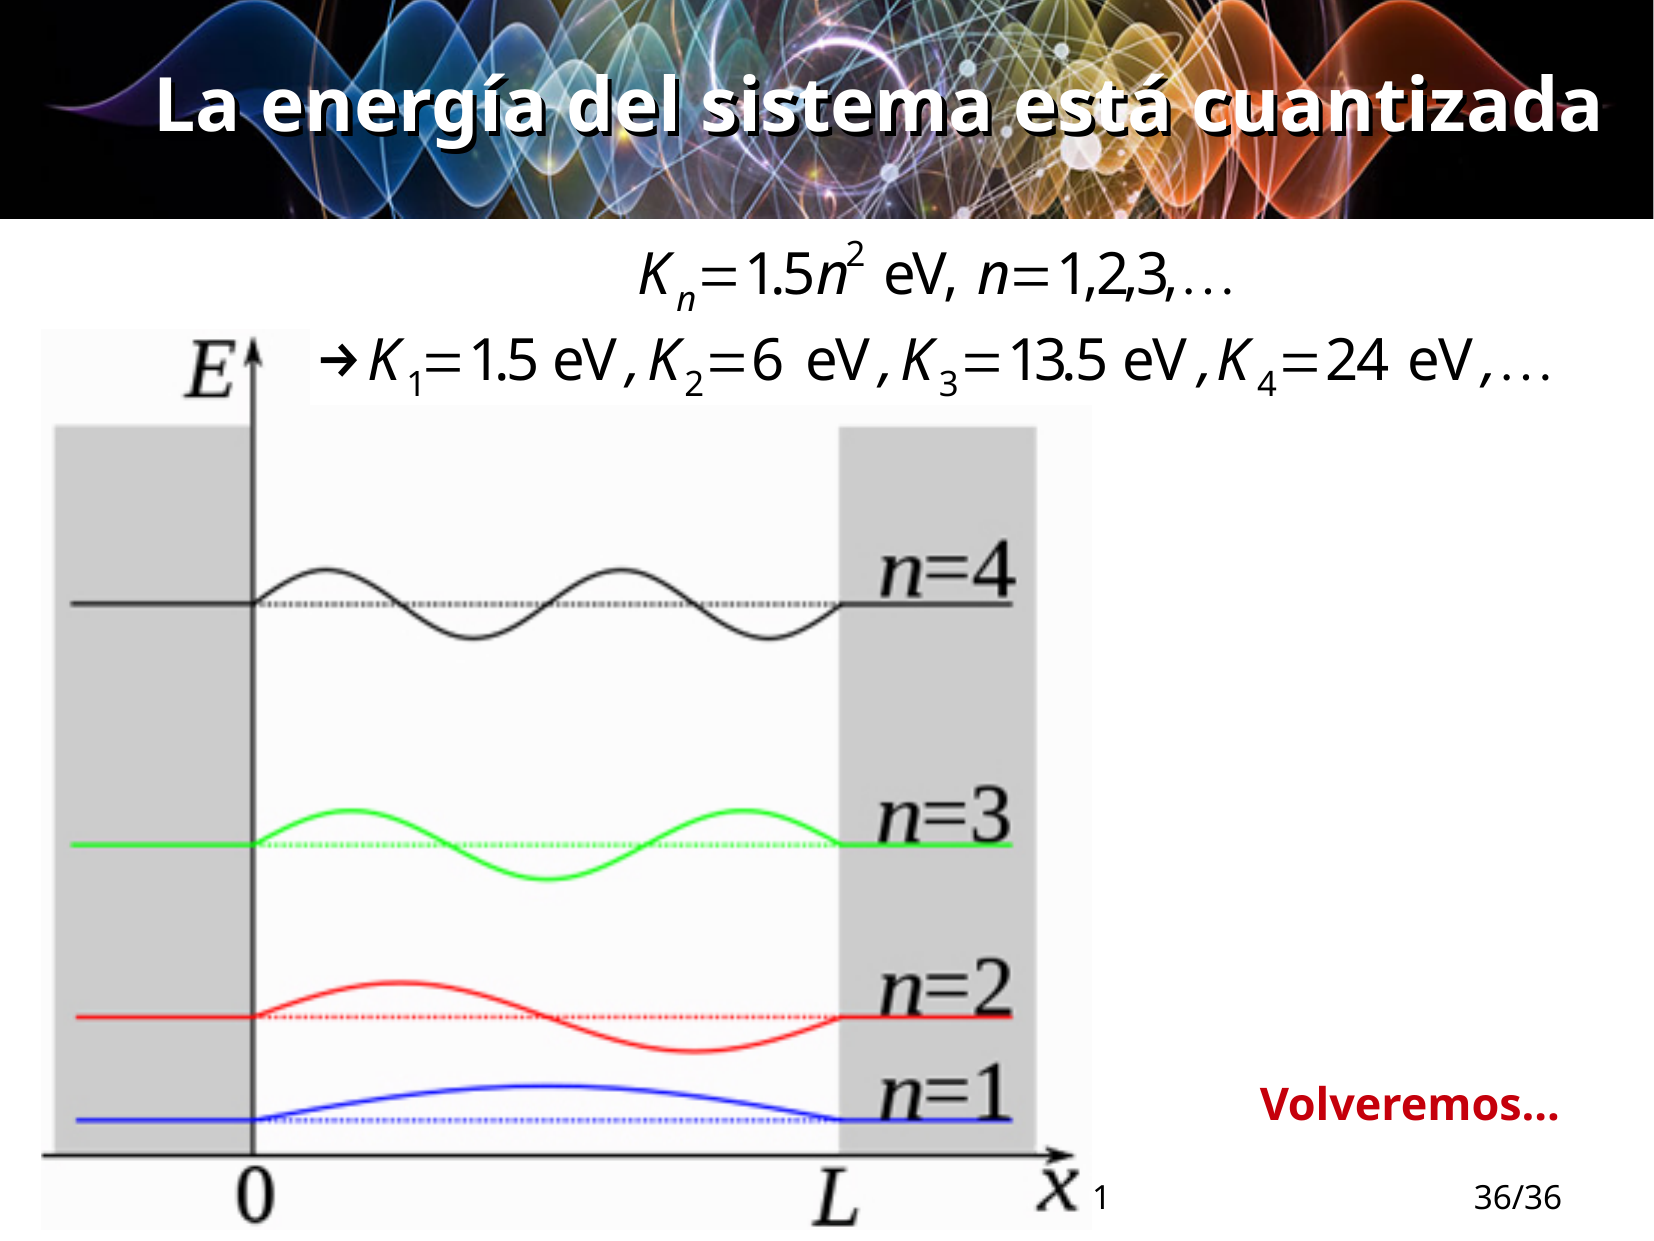

# La energía del sistema está cuantizada
Volveremos...
Abr 11, 2017
H. Asorey - Moderna A 2017 - U03C01
36